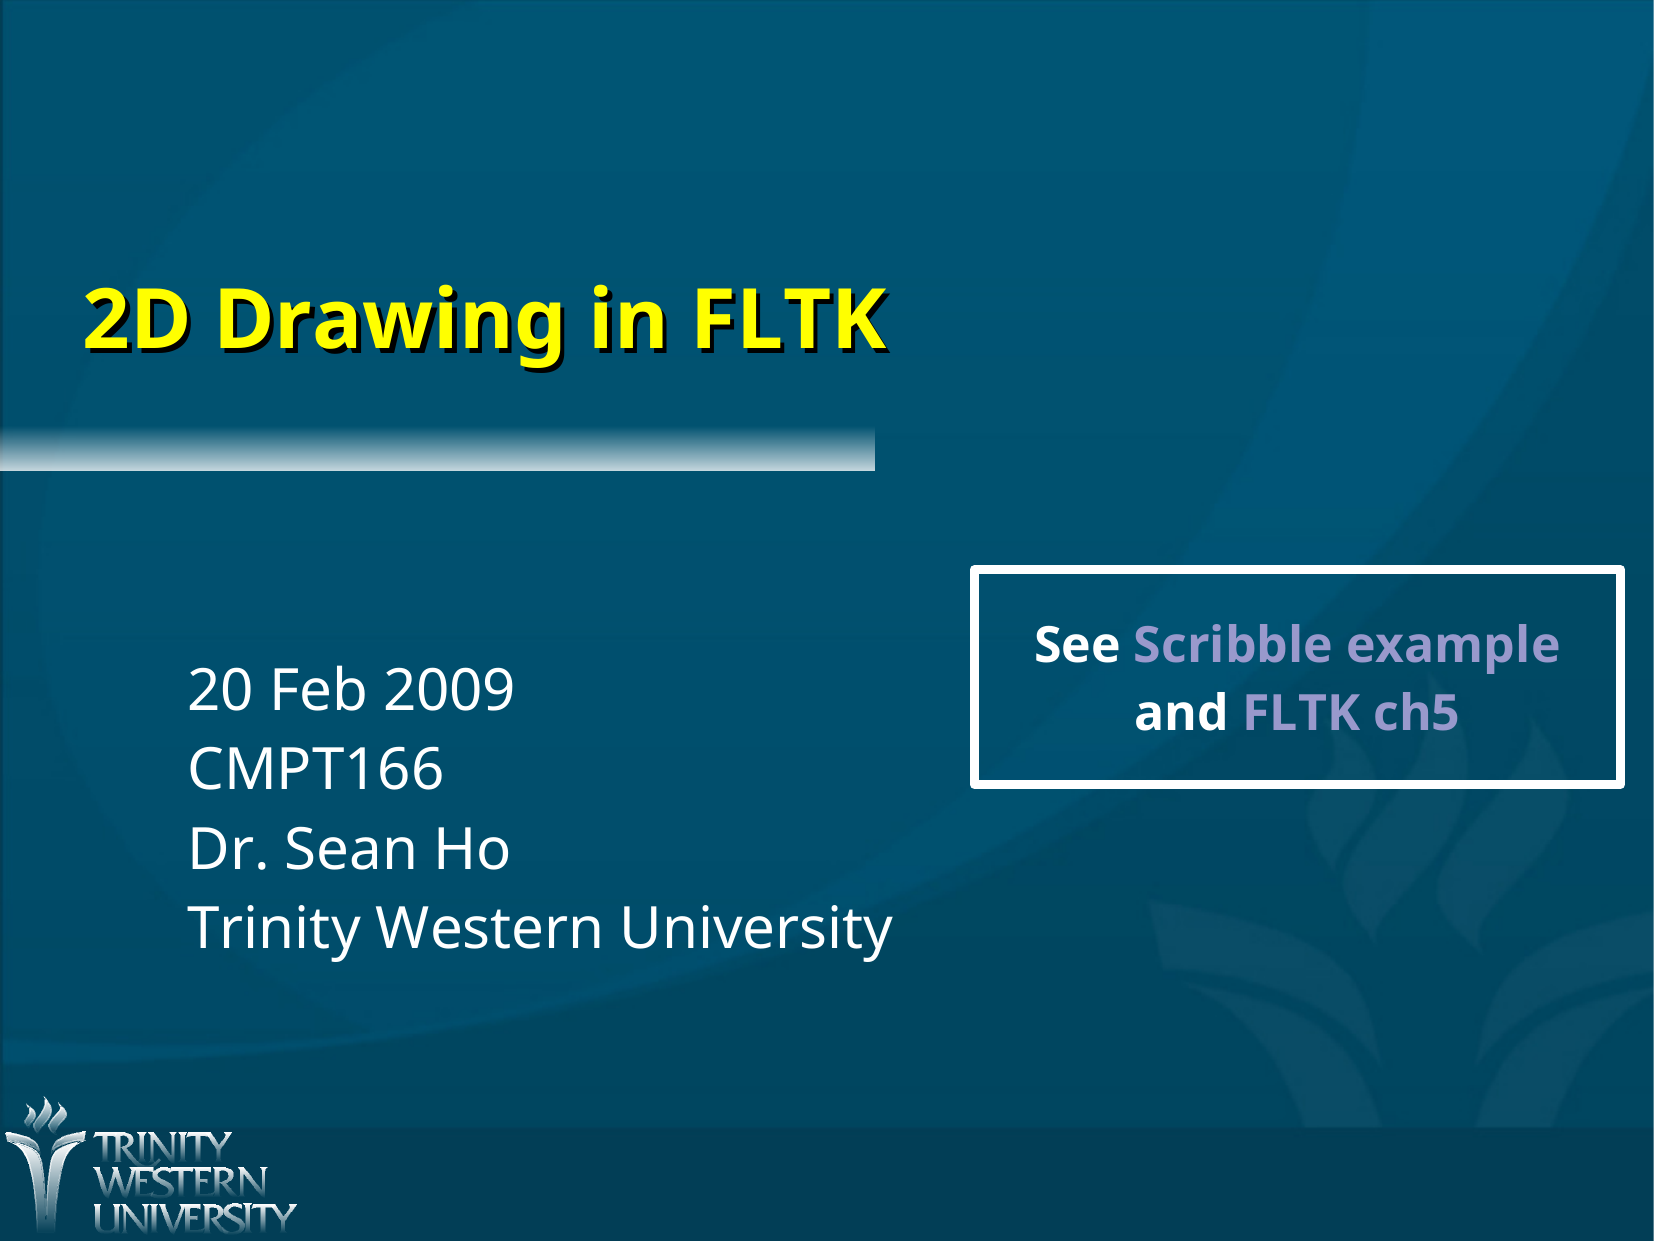

# 2D Drawing in FLTK
20 Feb 2009
CMPT166
Dr. Sean Ho
Trinity Western University
See Scribble example
and FLTK ch5